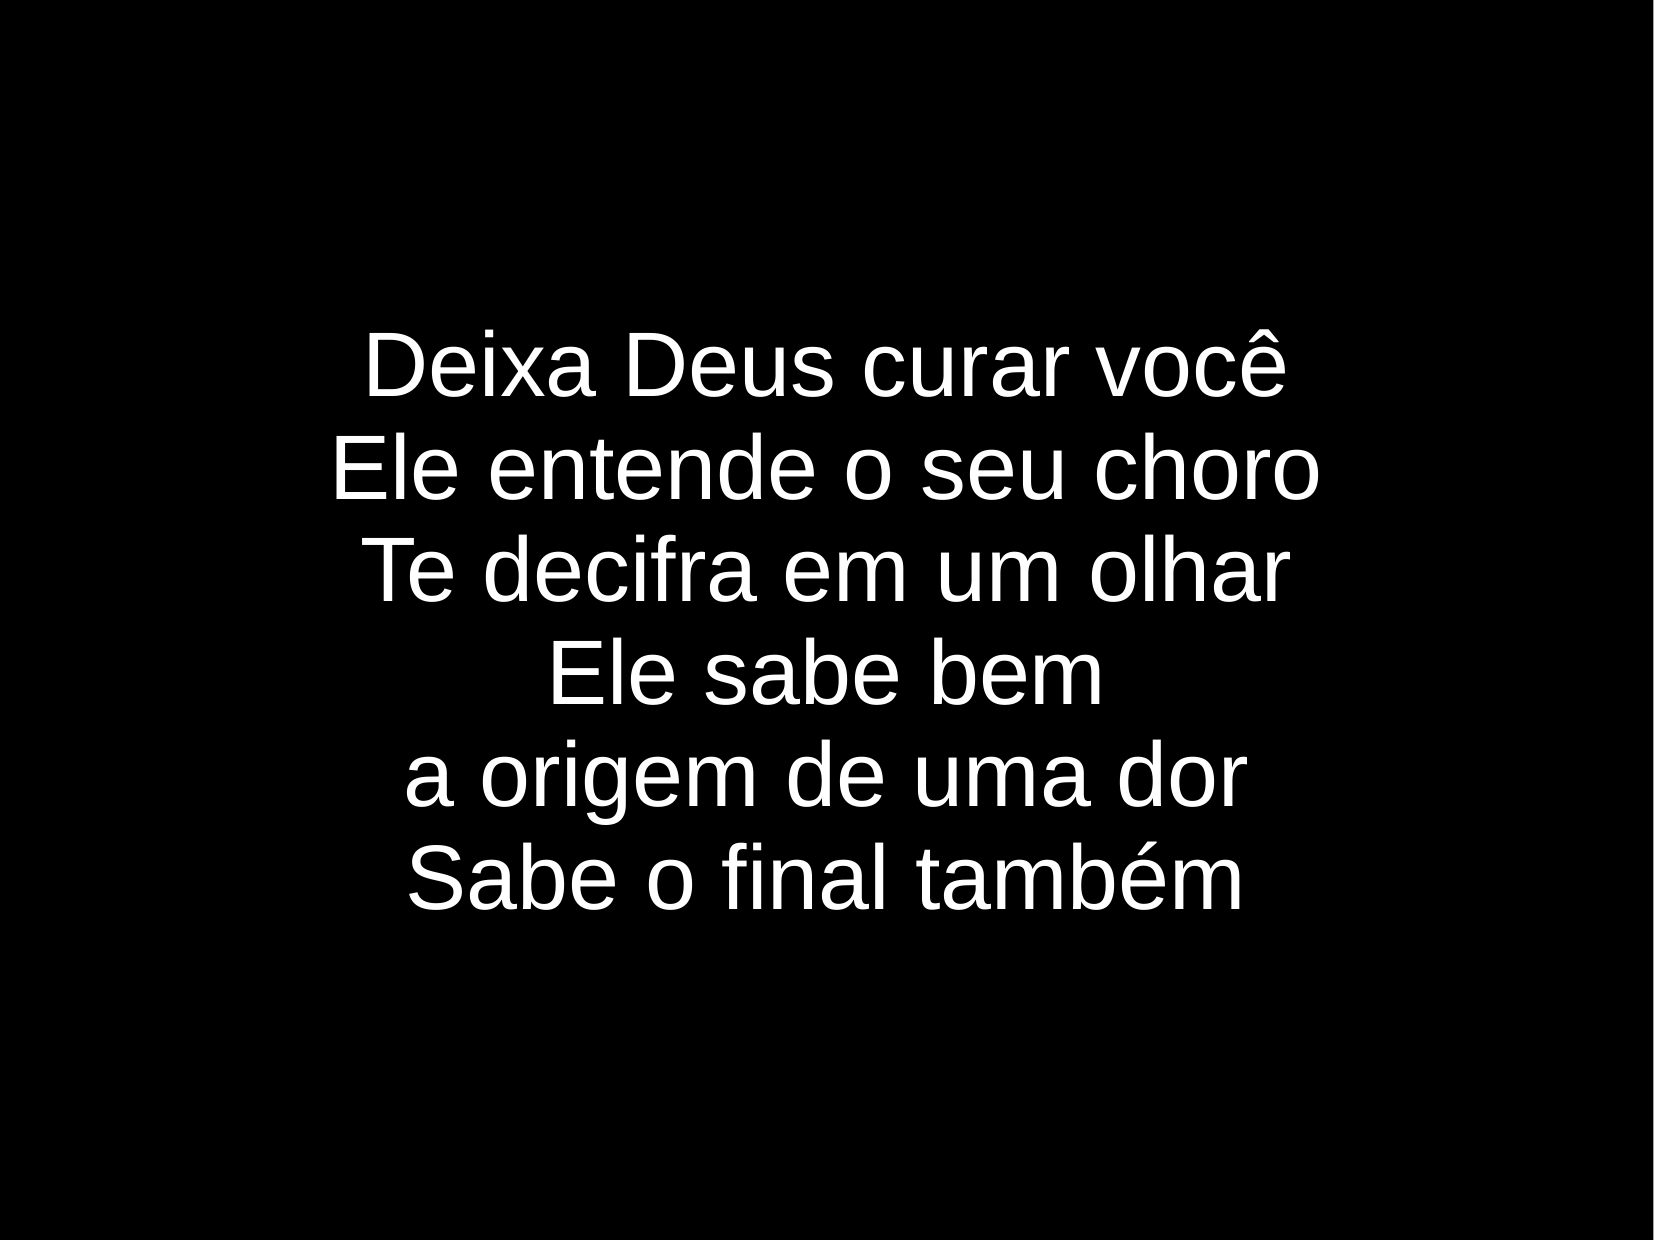

# Deixa Deus curar você
Ele entende o seu choro
Te decifra em um olhar
Ele sabe bem
a origem de uma dor
Sabe o final também